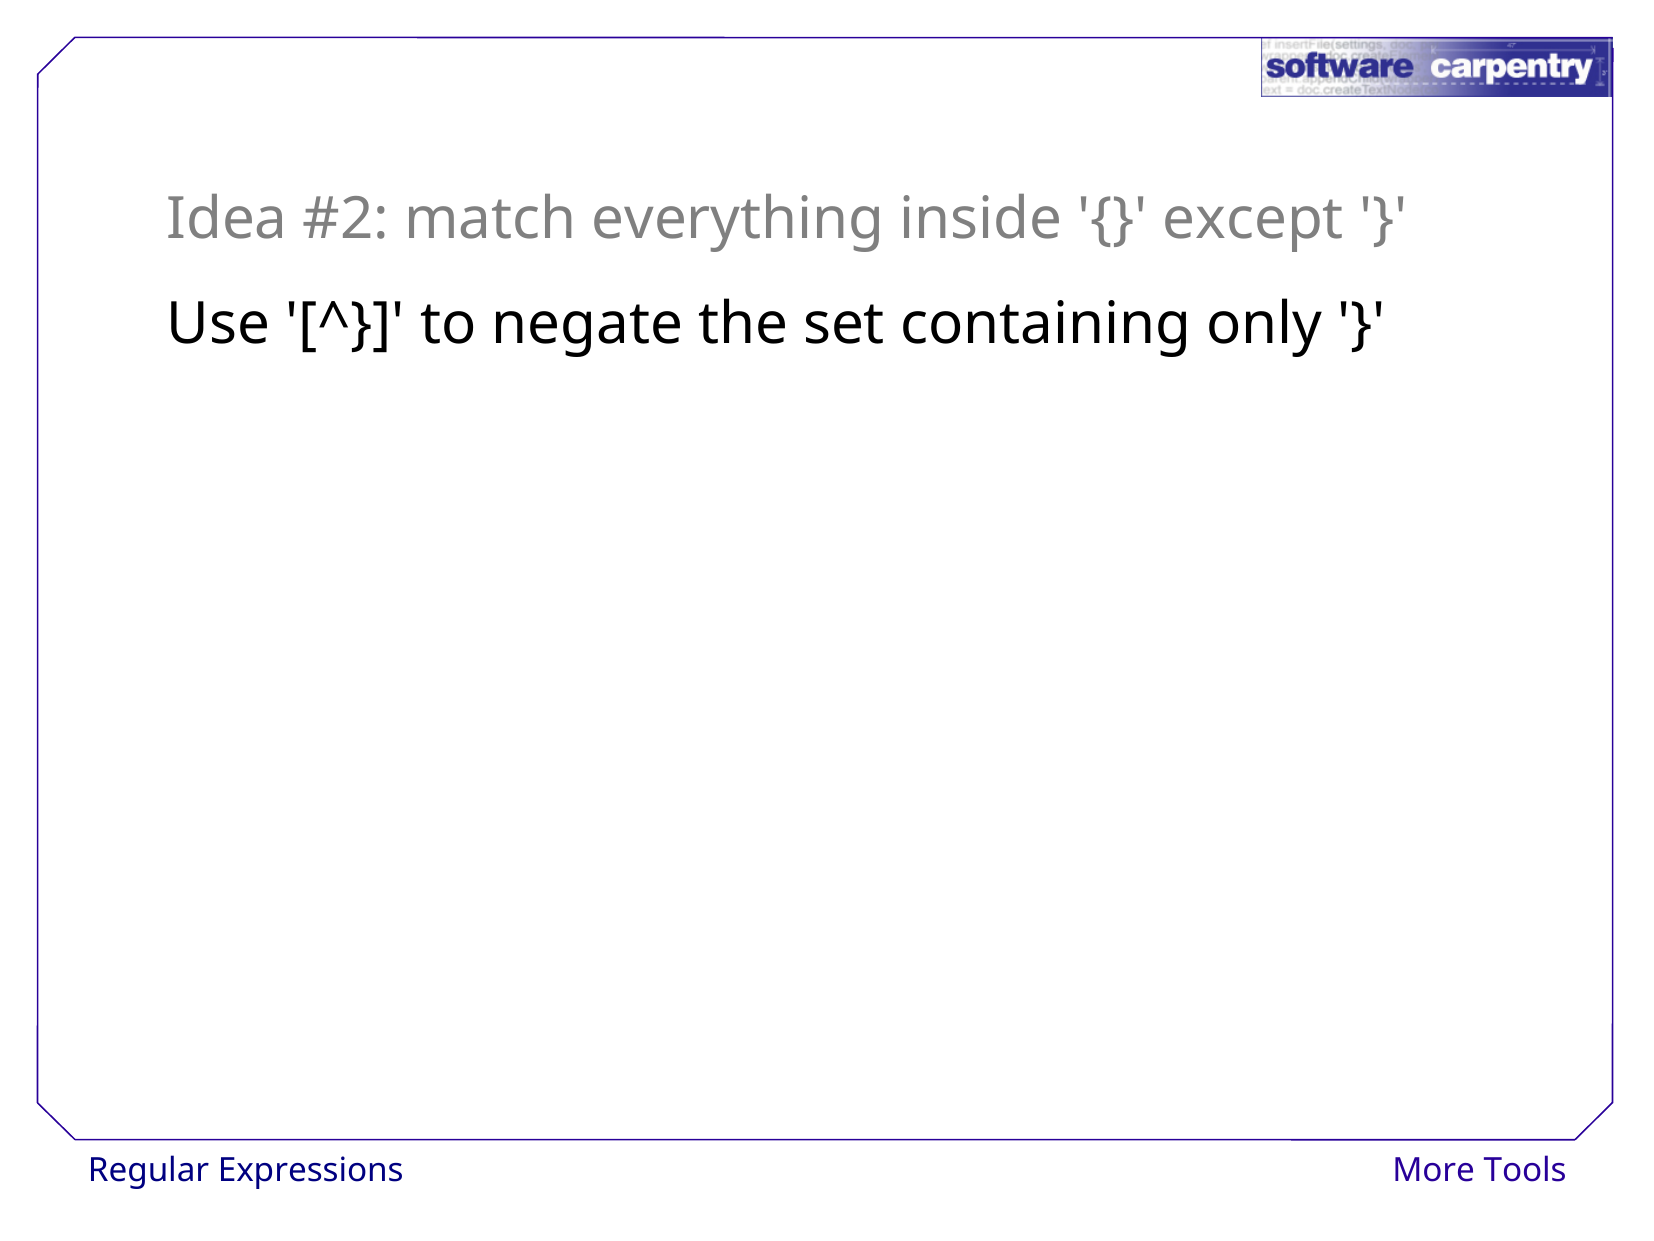

Idea #2: match everything inside '{}' except '}'
Use '[^}]' to negate the set containing only '}'